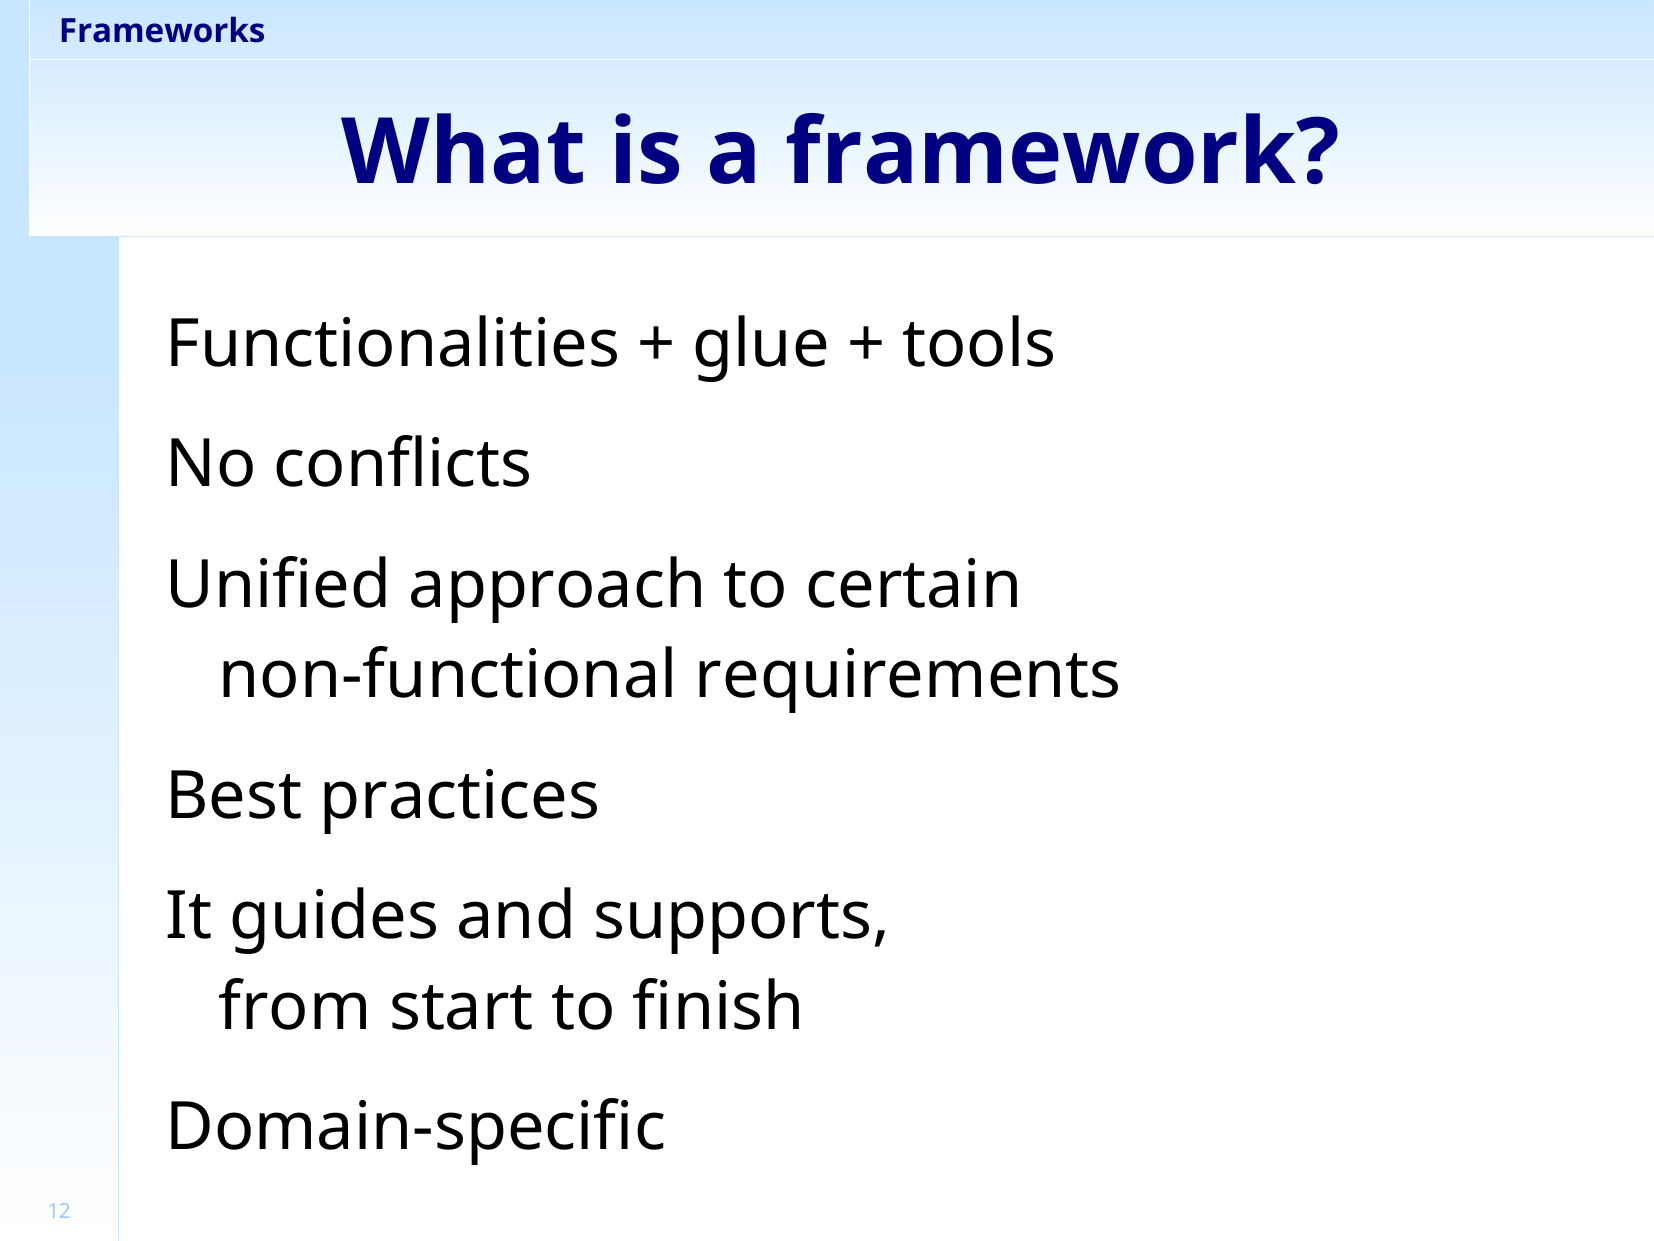

Frameworks
# What is a framework?
Functionalities + glue + tools
No conflicts
Unified approach to certain
non-functional requirements
Best practices
It guides and supports,
from start to finish
Domain-specific